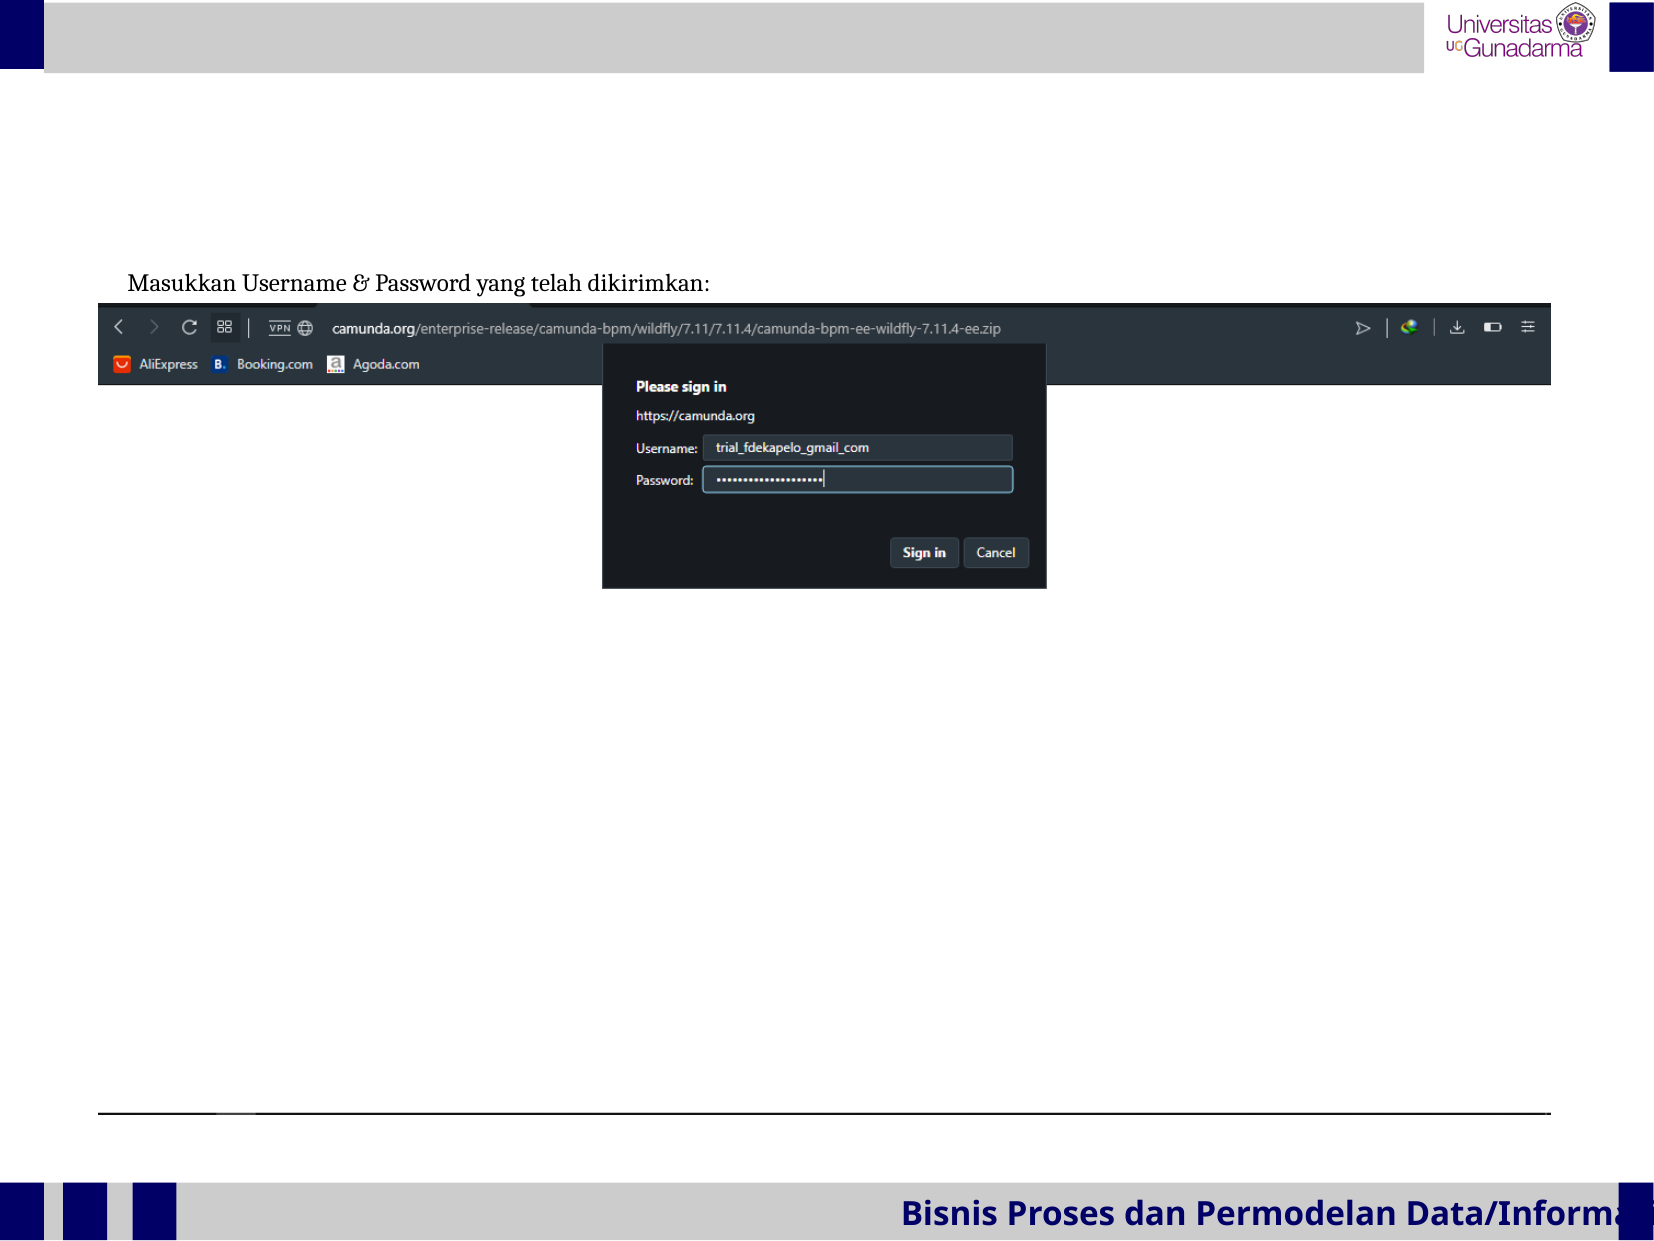

#
Masukkan Username & Password yang telah dikirimkan: